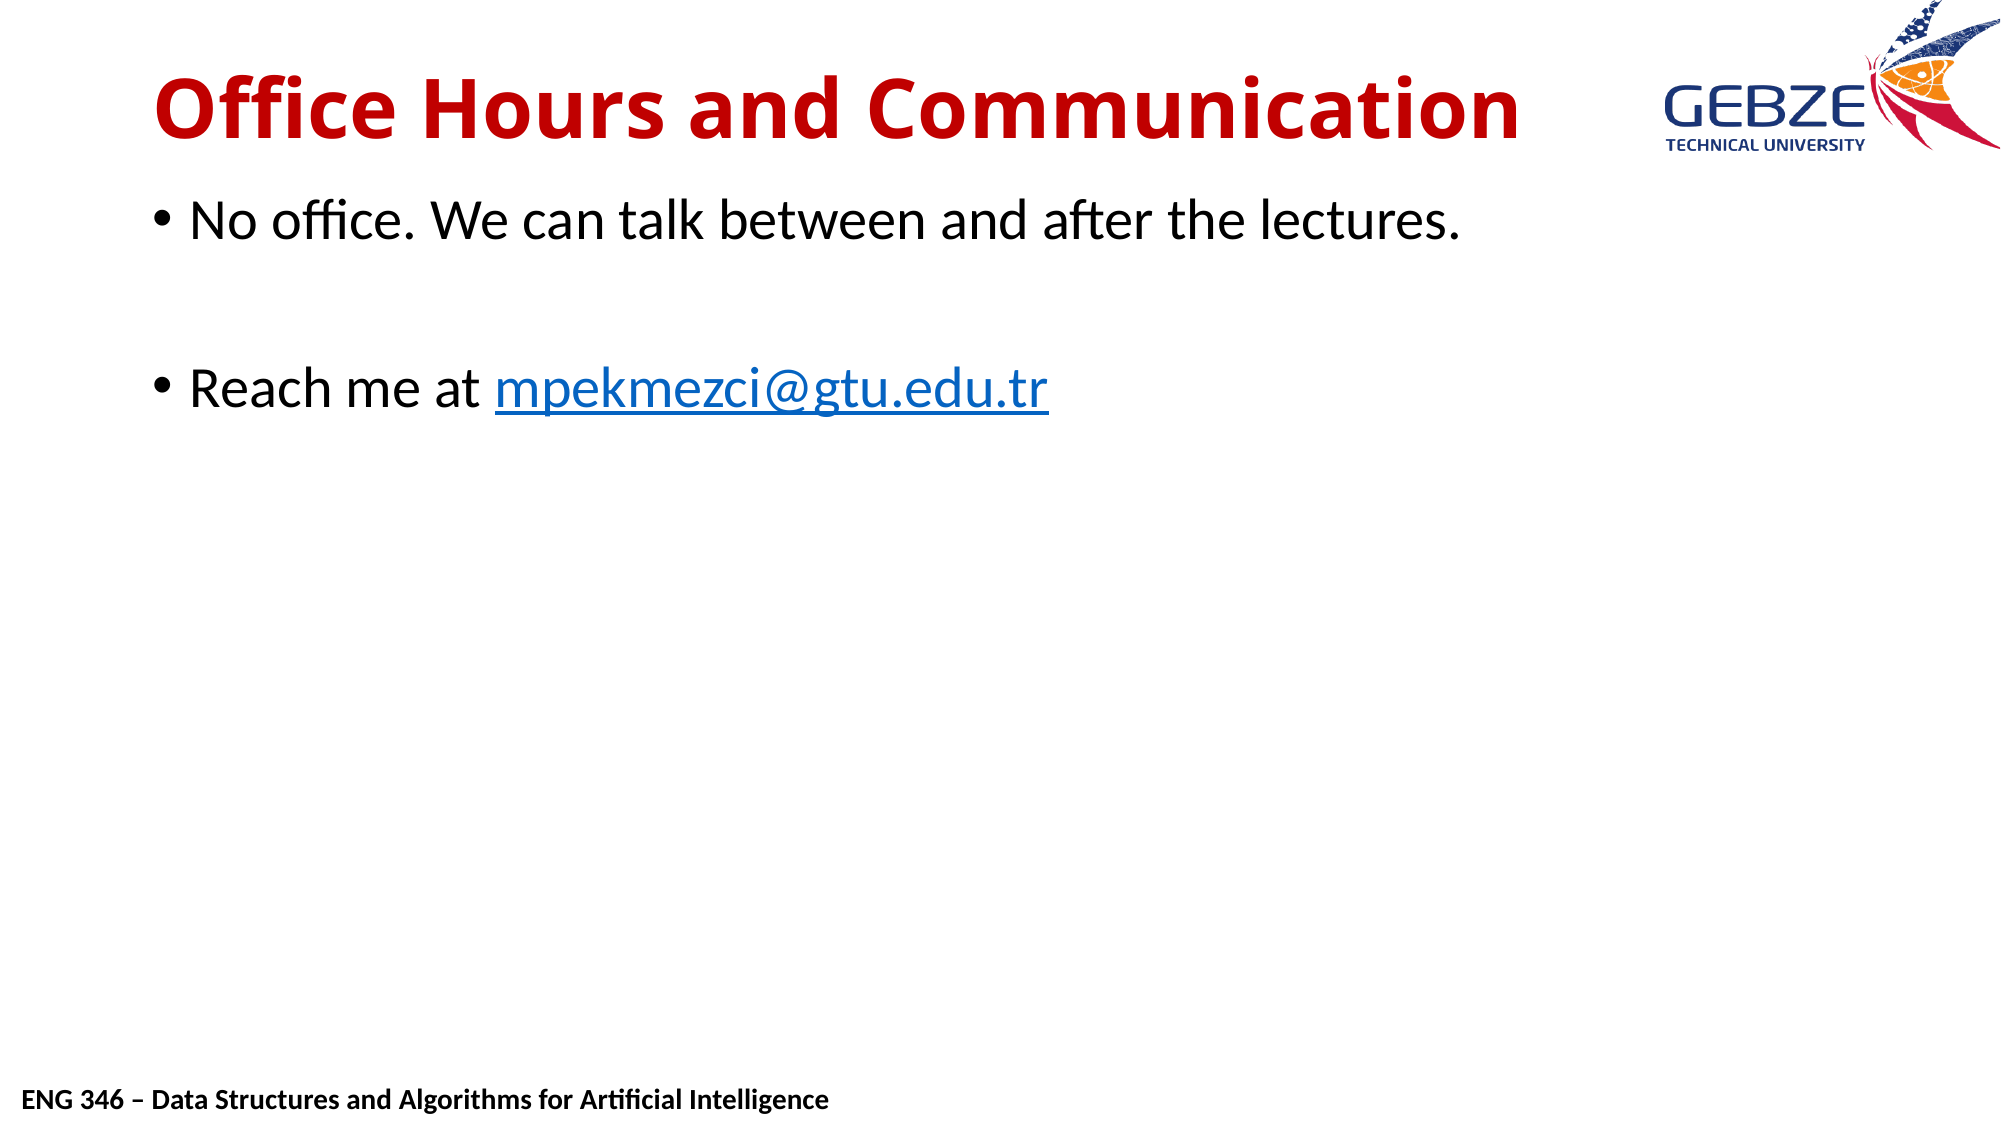

# Office Hours and Communication
No office. We can talk between and after the lectures.
Reach me at mpekmezci@gtu.edu.tr